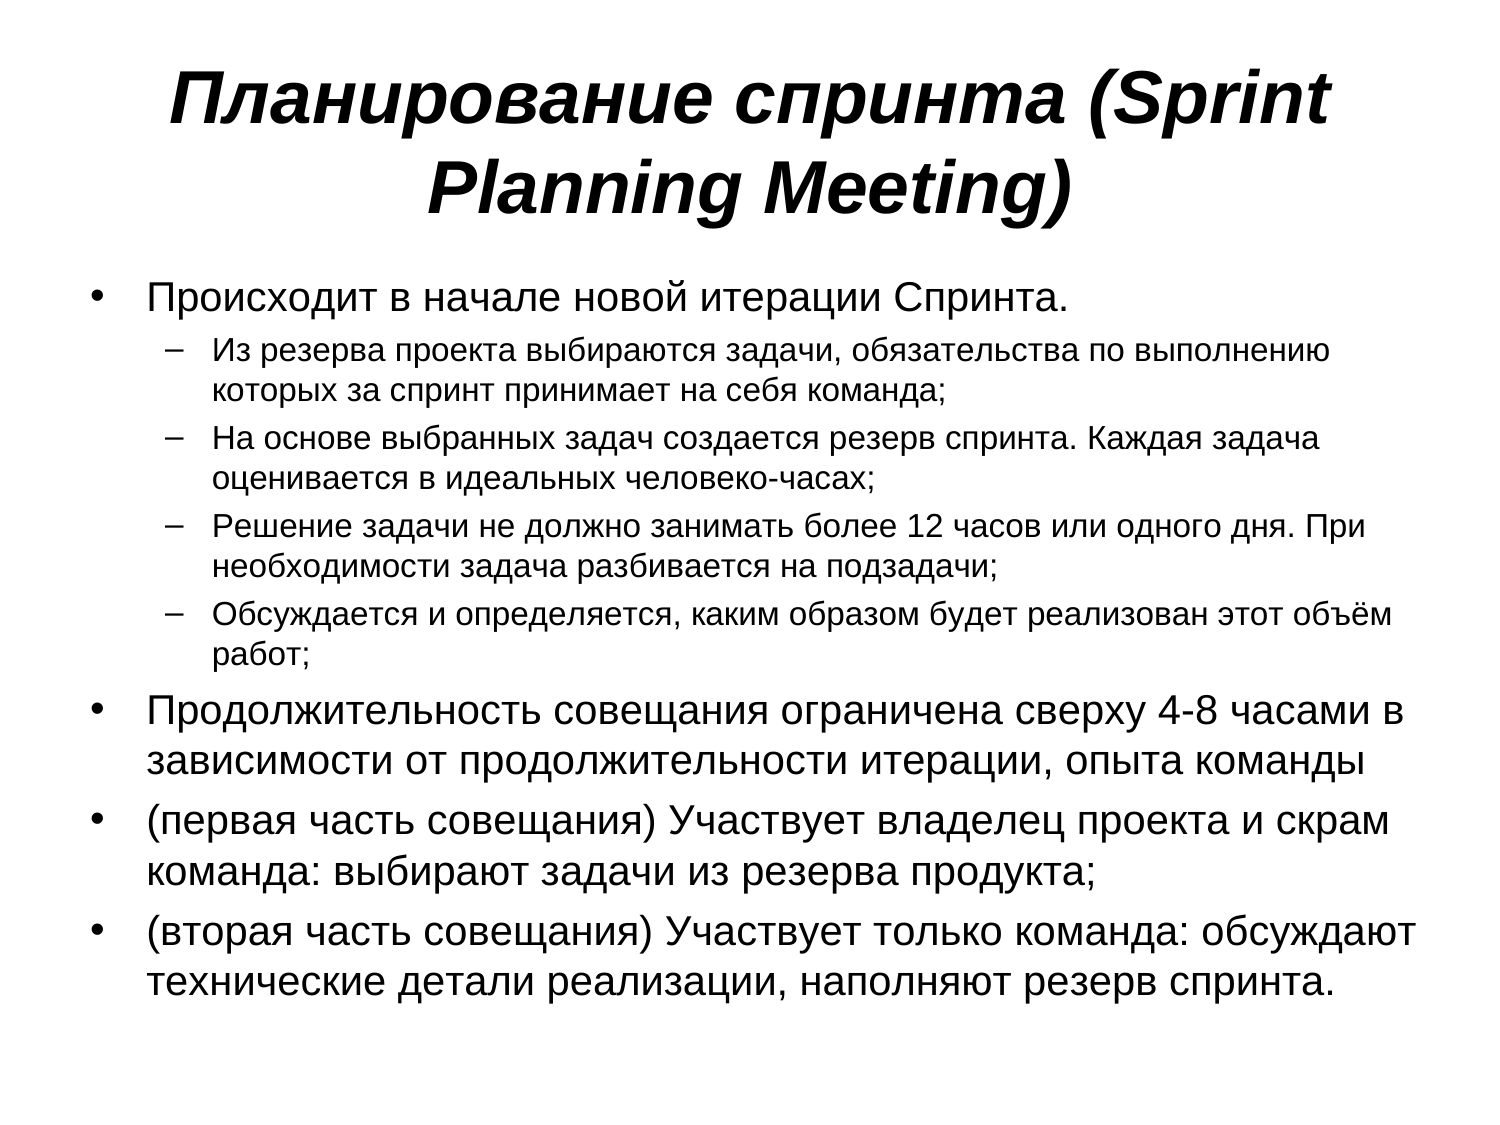

# Планирование спринта (Sprint Planning Meeting)
Происходит в начале новой итерации Спринта.
Из резерва проекта выбираются задачи, обязательства по выполнению которых за спринт принимает на себя команда;
На основе выбранных задач создается резерв спринта. Каждая задача оценивается в идеальных человеко-часах;
Решение задачи не должно занимать более 12 часов или одного дня. При необходимости задача разбивается на подзадачи;
Обсуждается и определяется, каким образом будет реализован этот объём работ;
Продолжительность совещания ограничена сверху 4-8 часами в зависимости от продолжительности итерации, опыта команды
(первая часть совещания) Участвует владелец проекта и скрам команда: выбирают задачи из резерва продукта;
(вторая часть совещания) Участвует только команда: обсуждают технические детали реализации, наполняют резерв спринта.